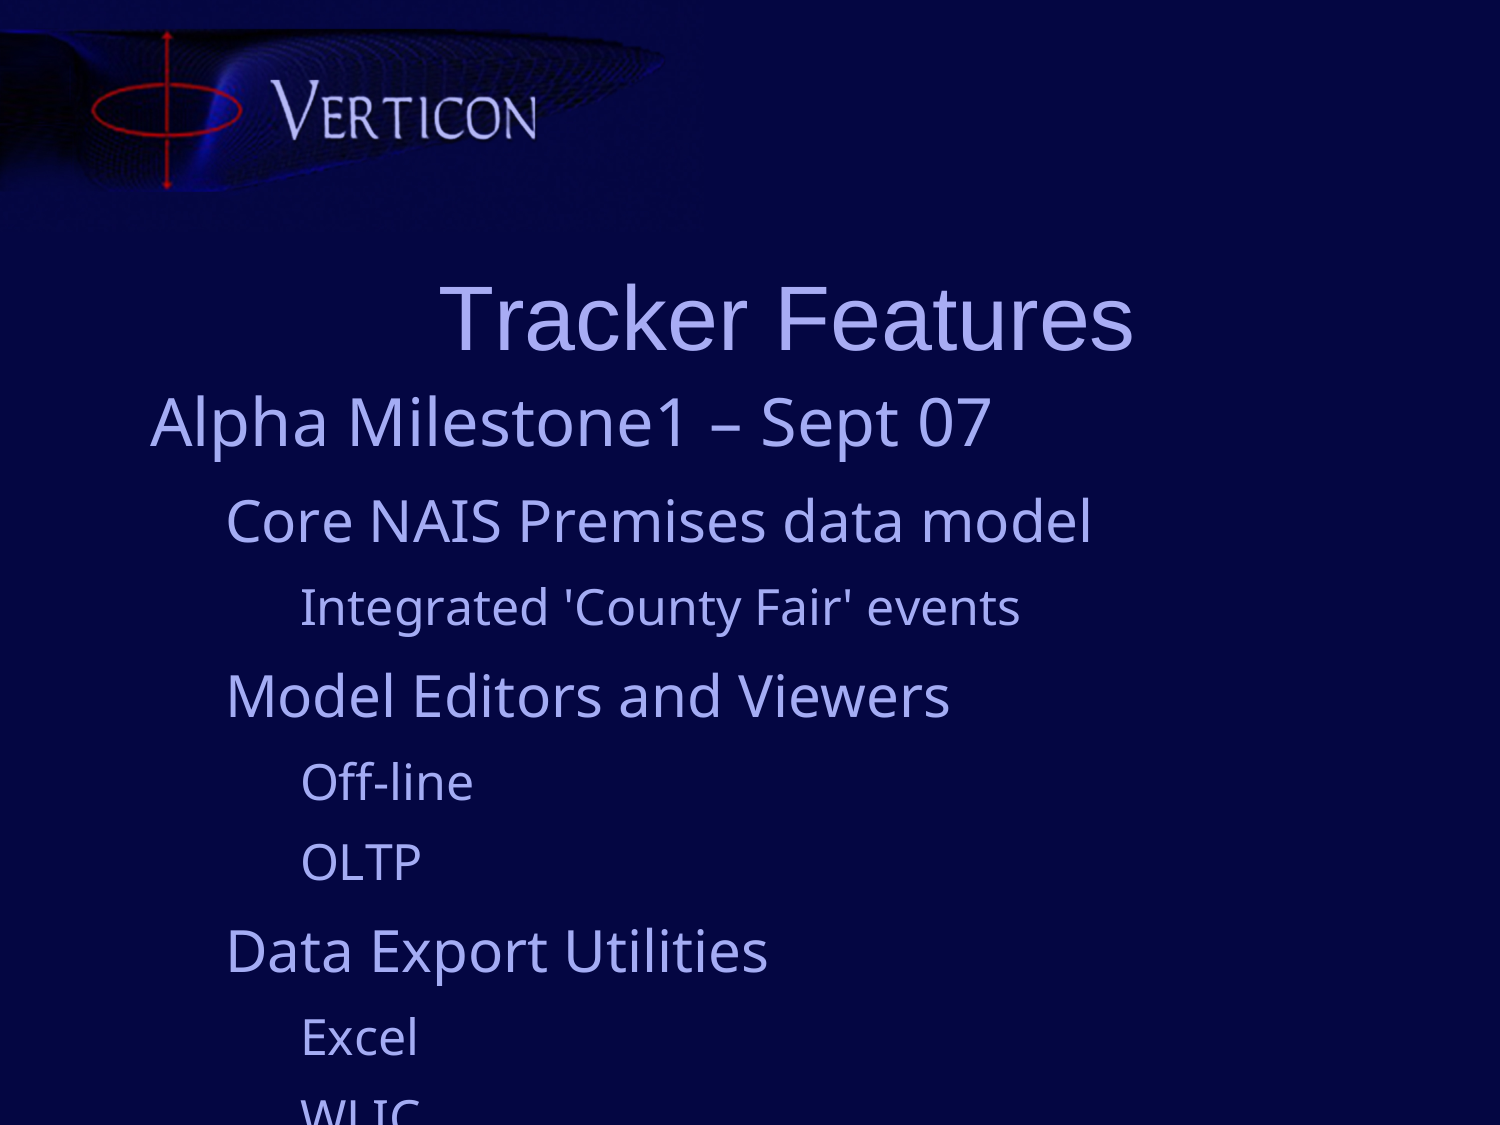

# Tracker Features
Alpha Milestone1 – Sept 07
Core NAIS Premises data model
Integrated 'County Fair' events
Model Editors and Viewers
Off-line
OLTP
Data Export Utilities
Excel
WLIC